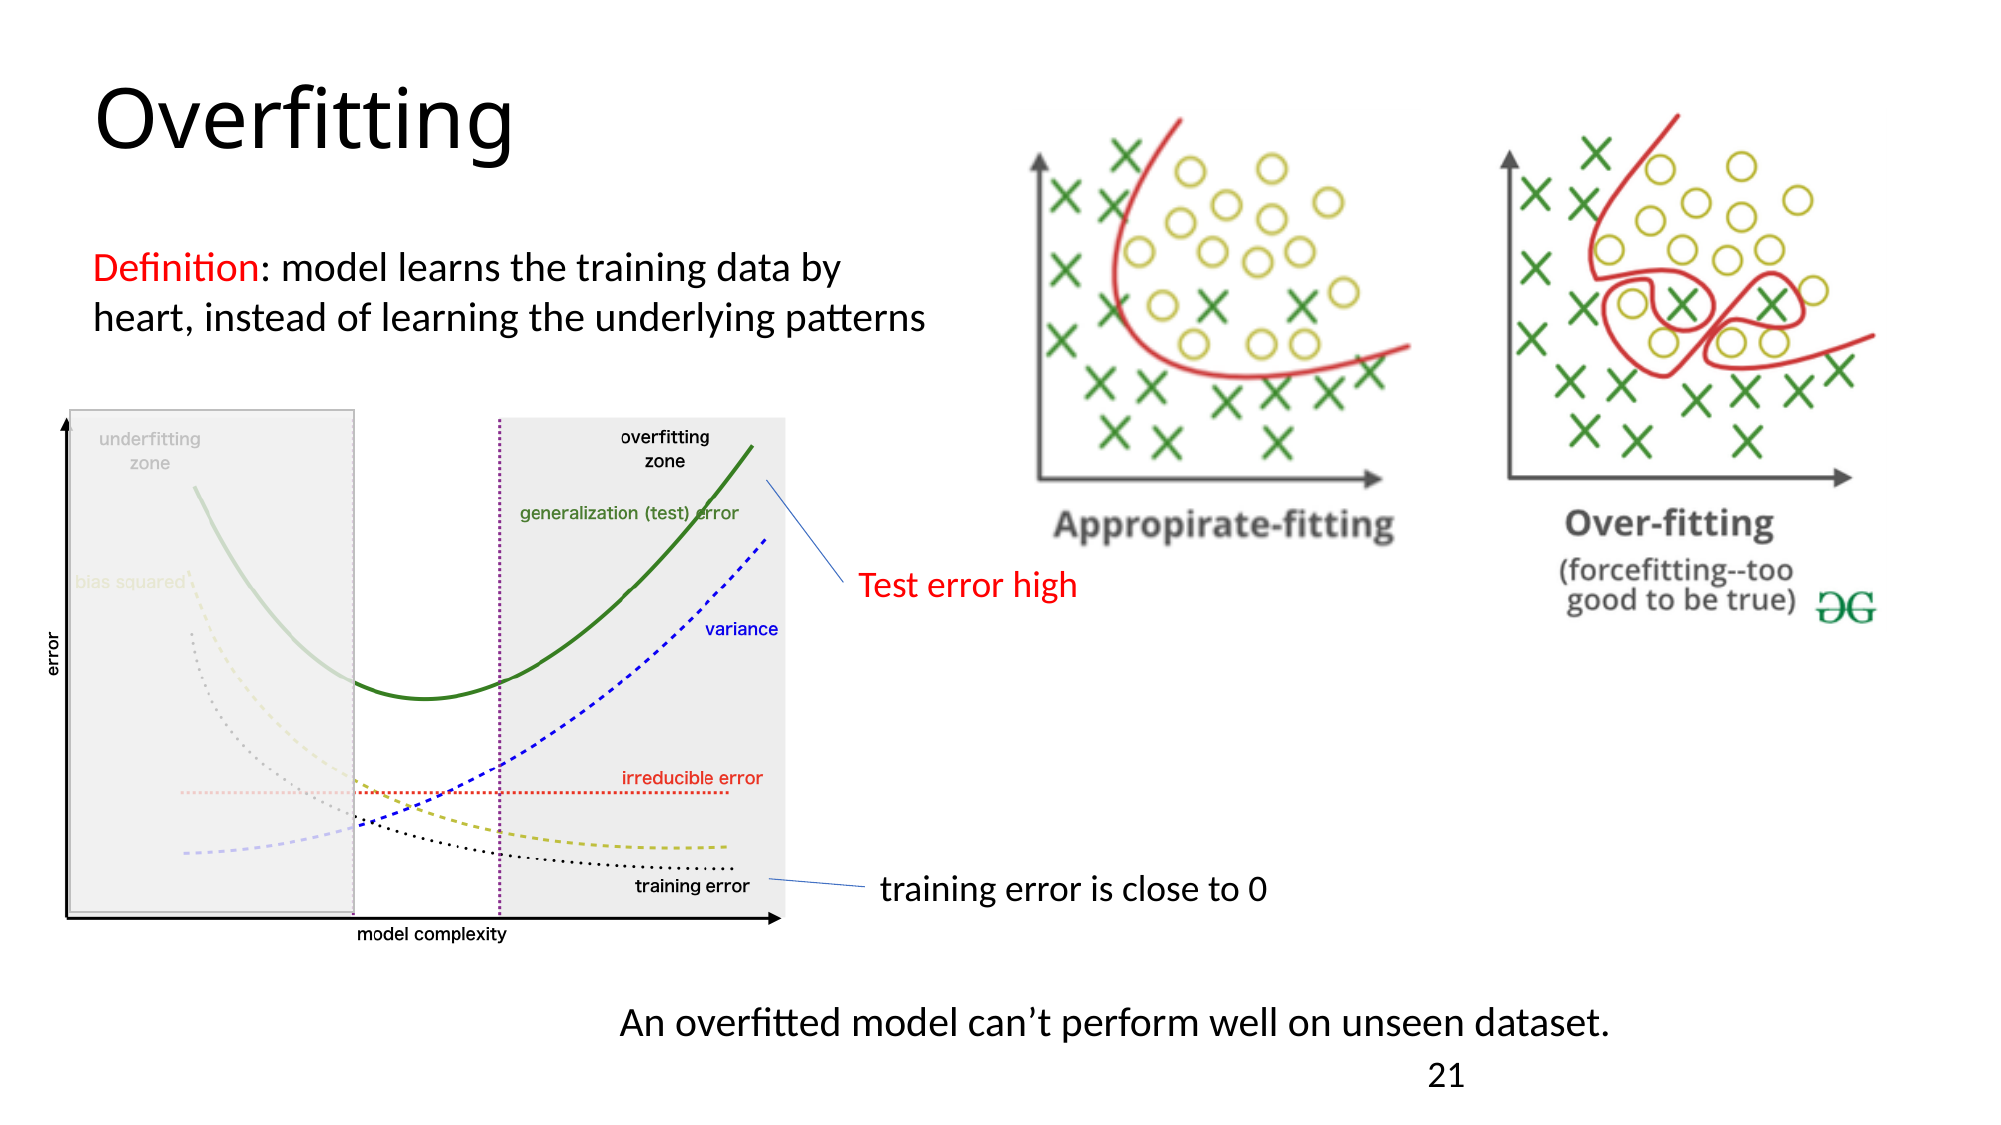

Overfitting
Definition: model learns the training data by heart, instead of learning the underlying patterns
Test error high
training error is close to 0
An overfitted model can’t perform well on unseen dataset.
13